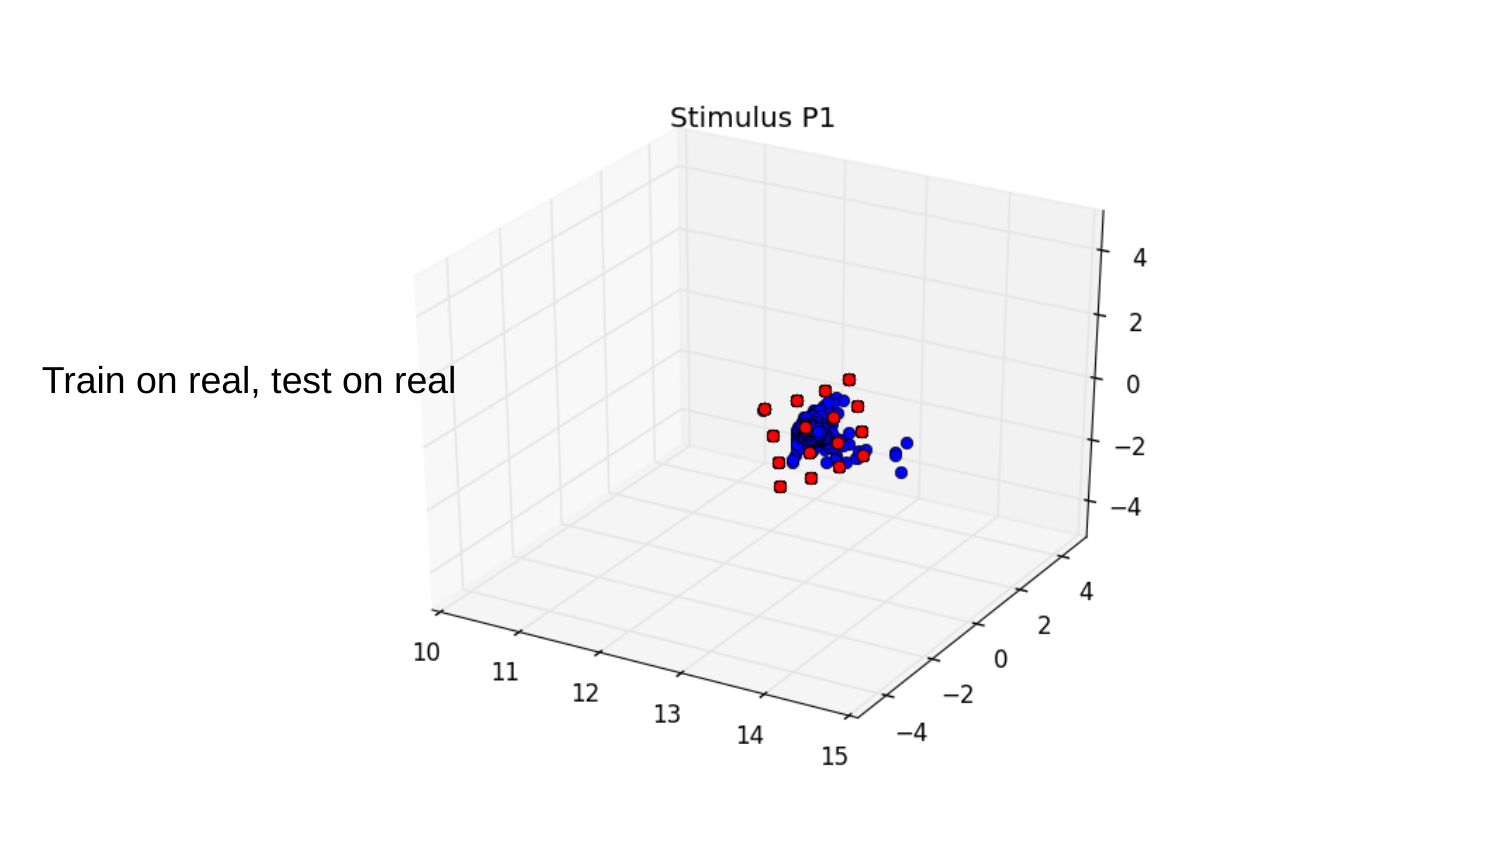

Train on real, test on real
#